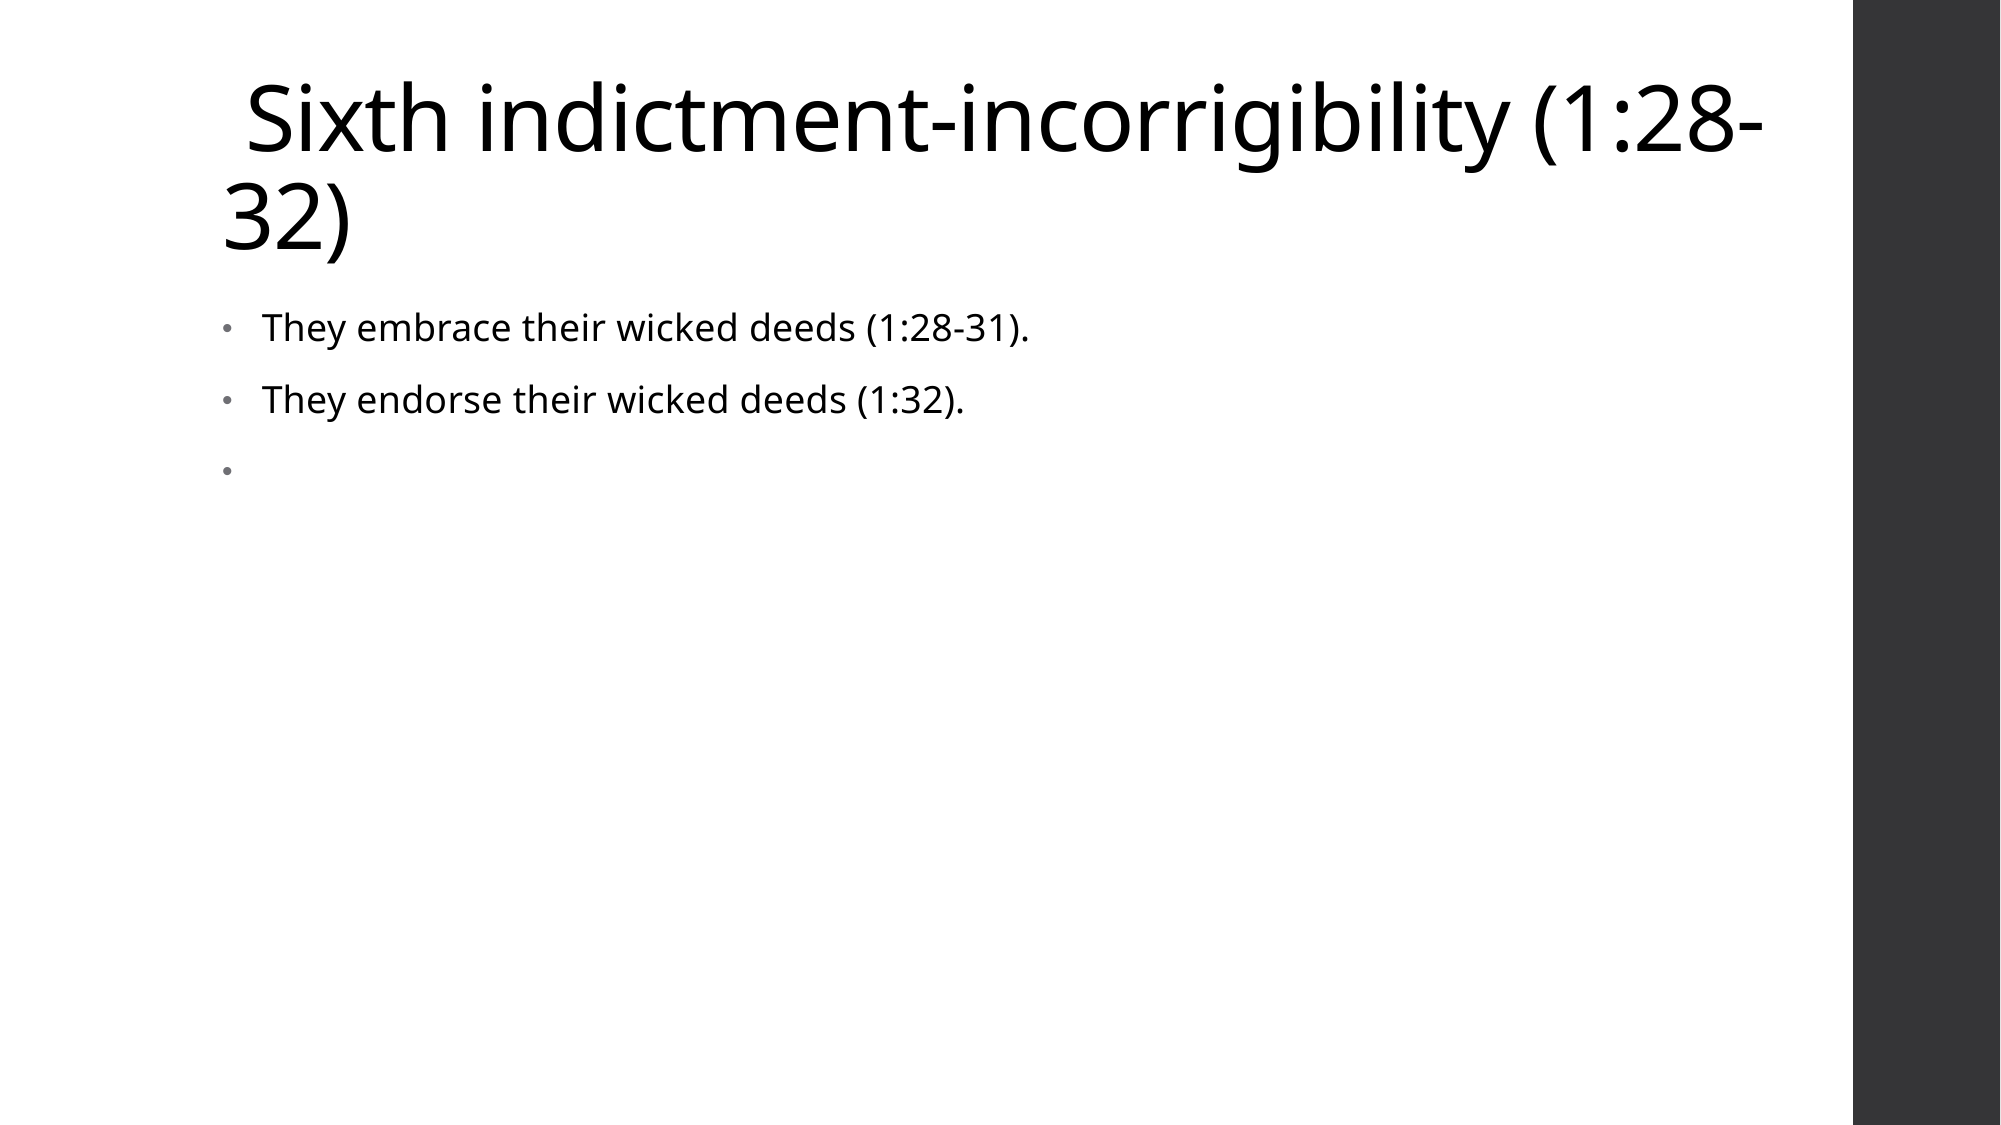

# Sixth indictment-incorrigibility (1:28-32)
 They embrace their wicked deeds (1:28-31).
 They endorse their wicked deeds (1:32).